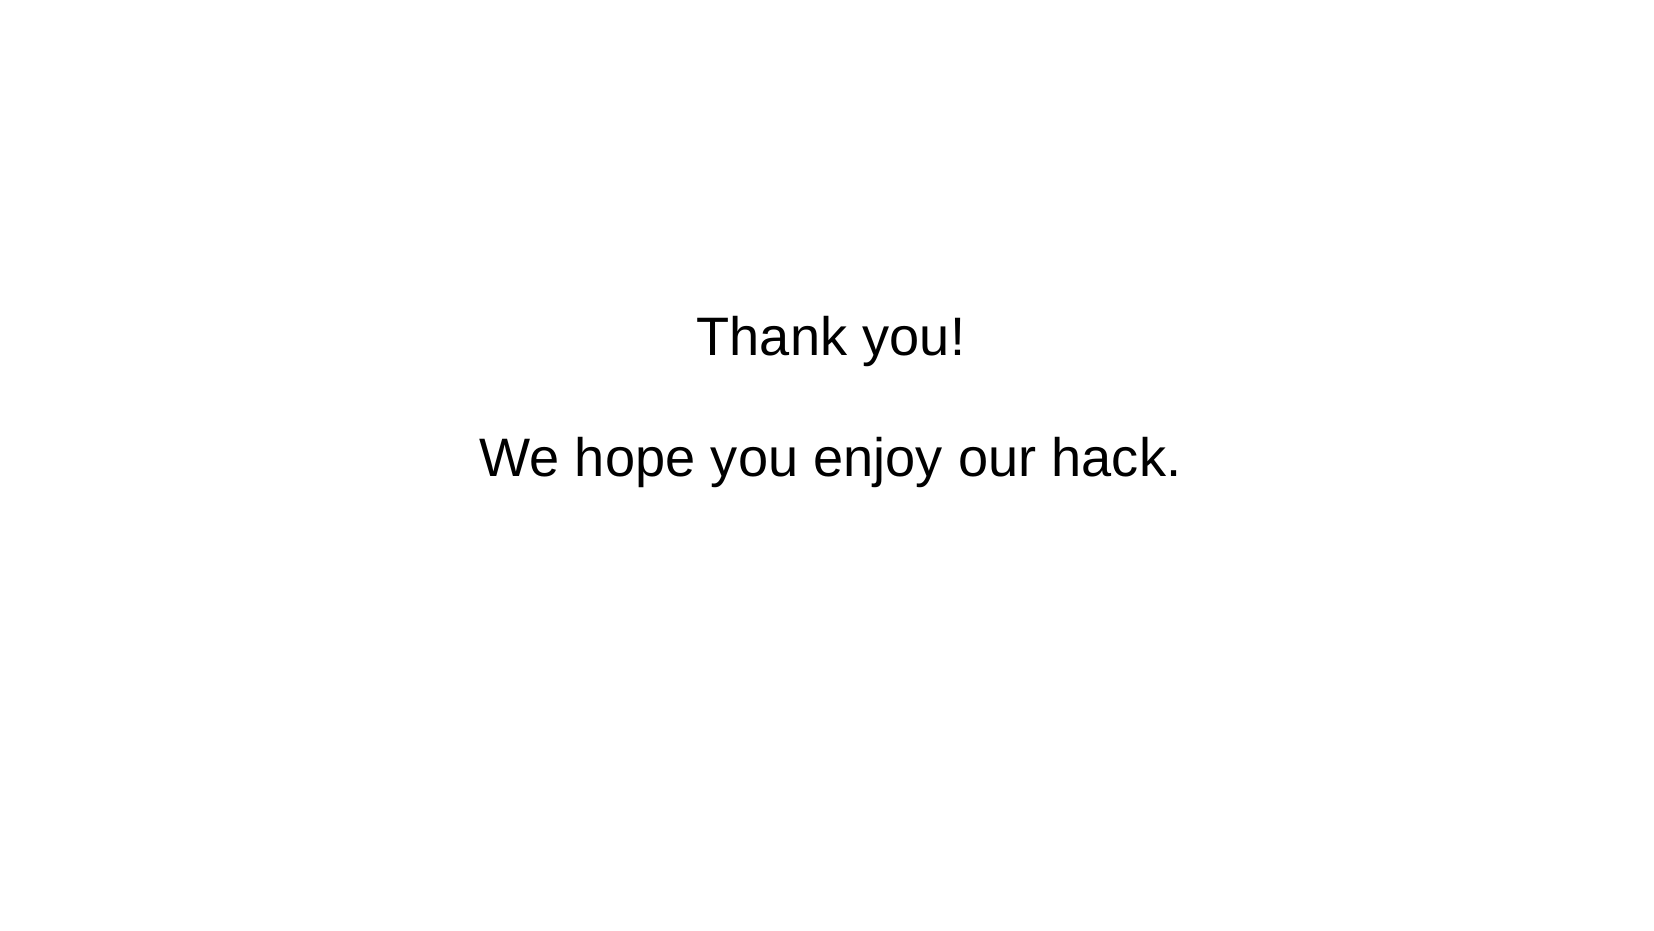

# Thank you! We hope you enjoy our hack.